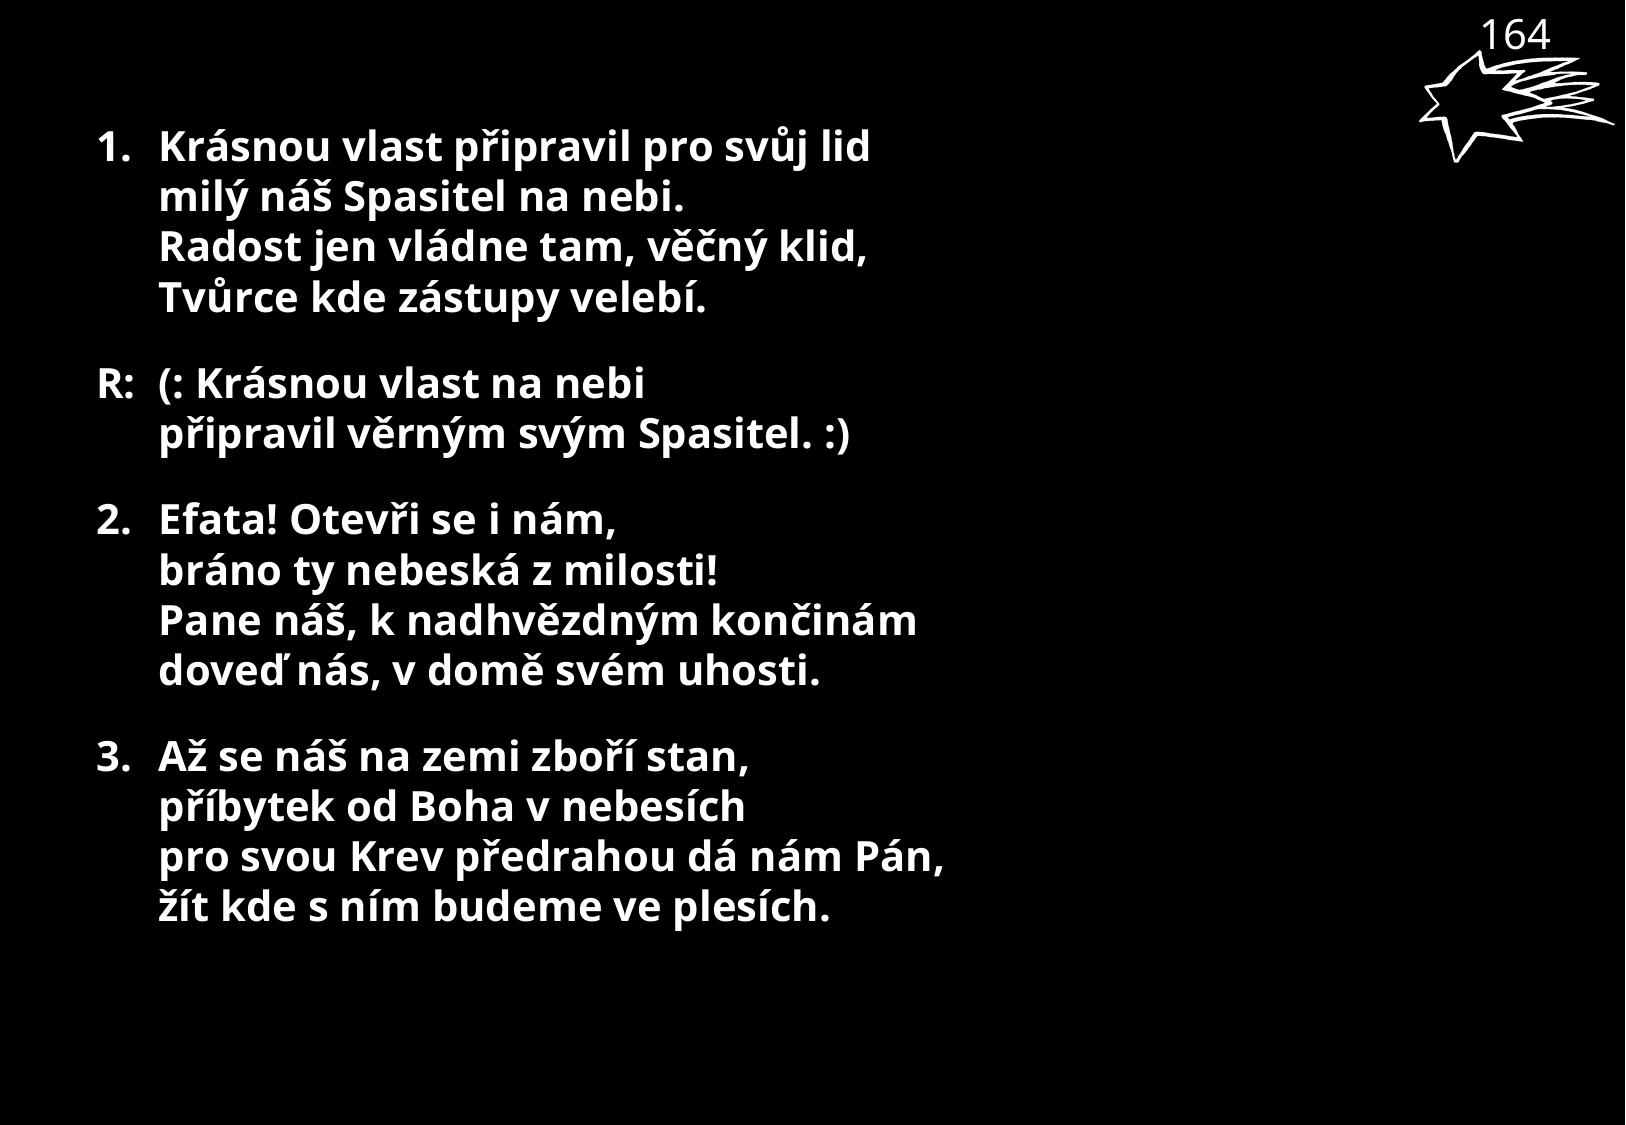

164
# Krásnou vlast připravil pro svůj lid milý náš Spasitel na nebi. Radost jen vládne tam, věčný klid, Tvůrce kde zástupy velebí.
R: 	(: Krásnou vlast na nebi
připravil věrným svým Spasitel. :)
Efata! Otevři se i nám,
bráno ty nebeská z milosti!
Pane náš, k nadhvězdným končinám
doveď nás, v domě svém uhosti.
Až se náš na zemi zboří stan,
příbytek od Boha v nebesích
pro svou Krev předrahou dá nám Pán,
žít kde s ním budeme ve plesích.